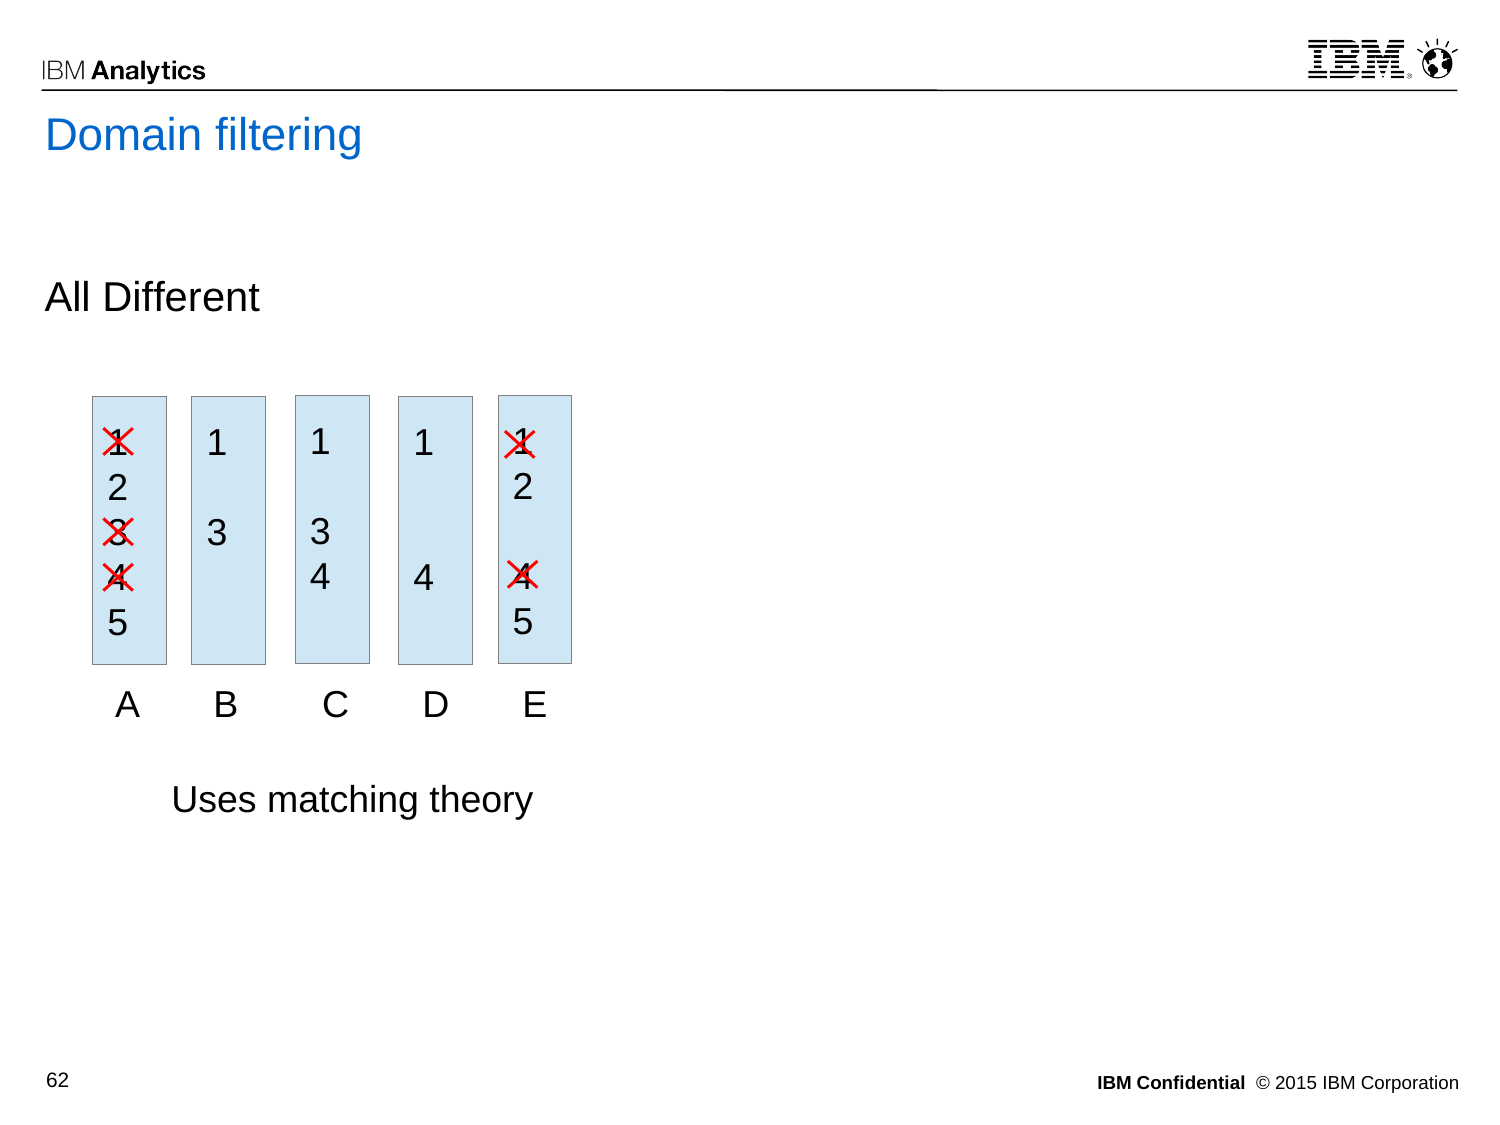

Domain filtering
# All Different
1
3
4
1
2
4
5
1
2
3
4
5
1
3
1
4
A B C D E
Uses matching theory